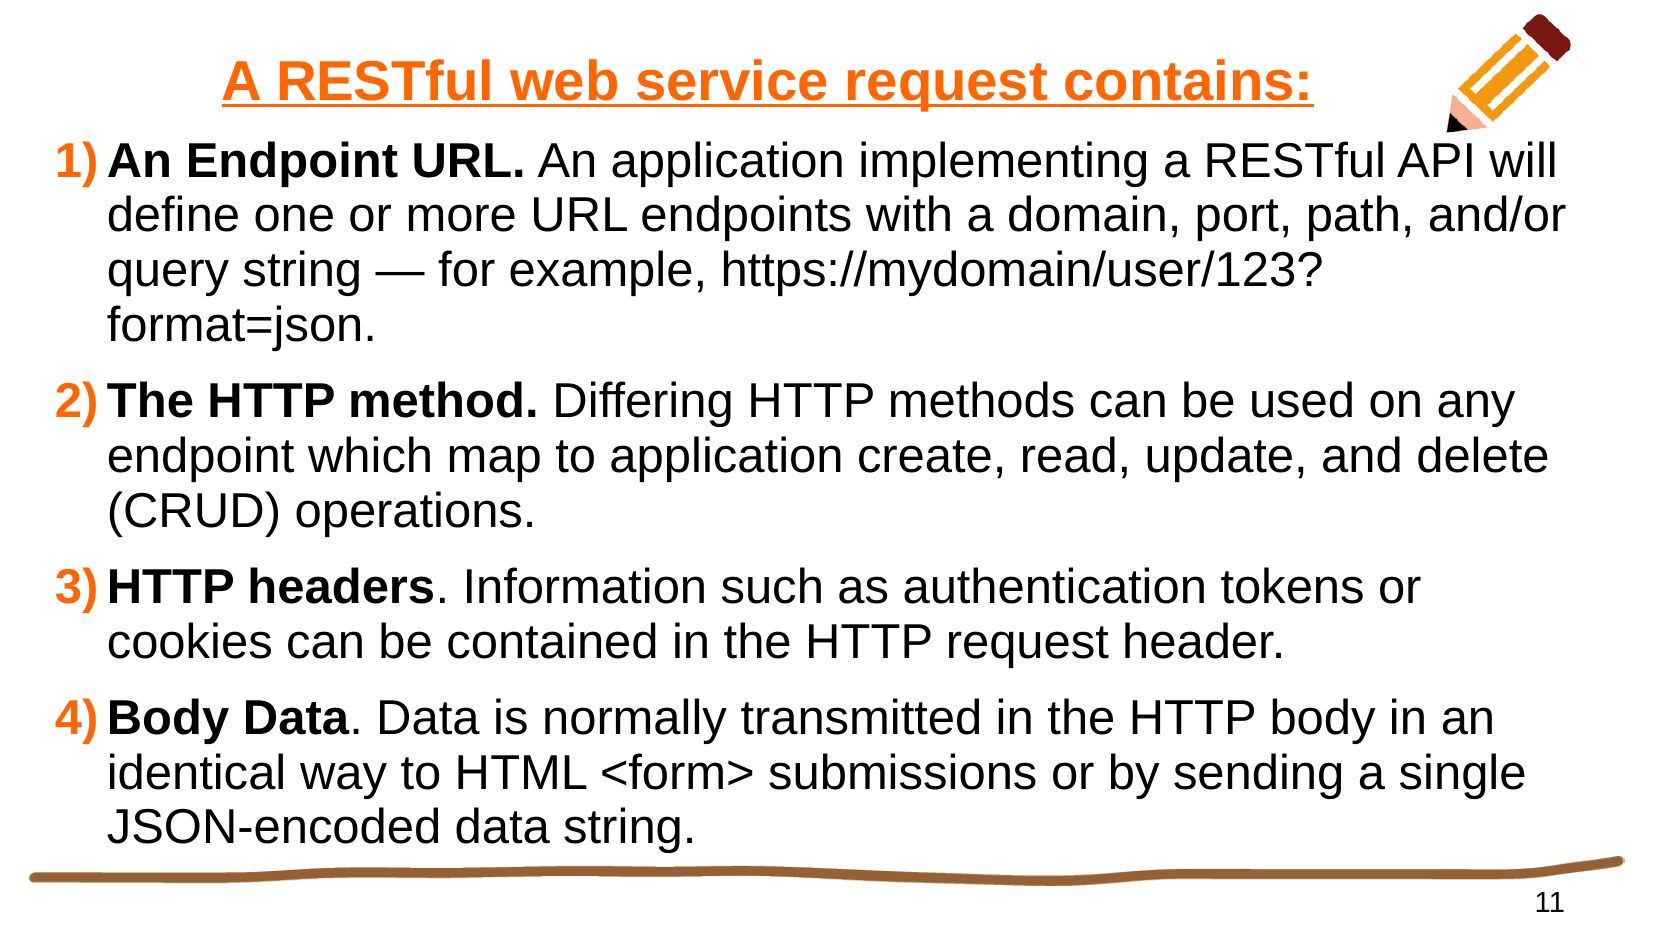

# A RESTful web service request contains:
An Endpoint URL. An application implementing a RESTful API will define one or more URL endpoints with a domain, port, path, and/or query string — for example, https://mydomain/user/123?format=json.
The HTTP method. Differing HTTP methods can be used on any endpoint which map to application create, read, update, and delete (CRUD) operations.
HTTP headers. Information such as authentication tokens or cookies can be contained in the HTTP request header.
Body Data. Data is normally transmitted in the HTTP body in an identical way to HTML <form> submissions or by sending a single JSON-encoded data string.
11